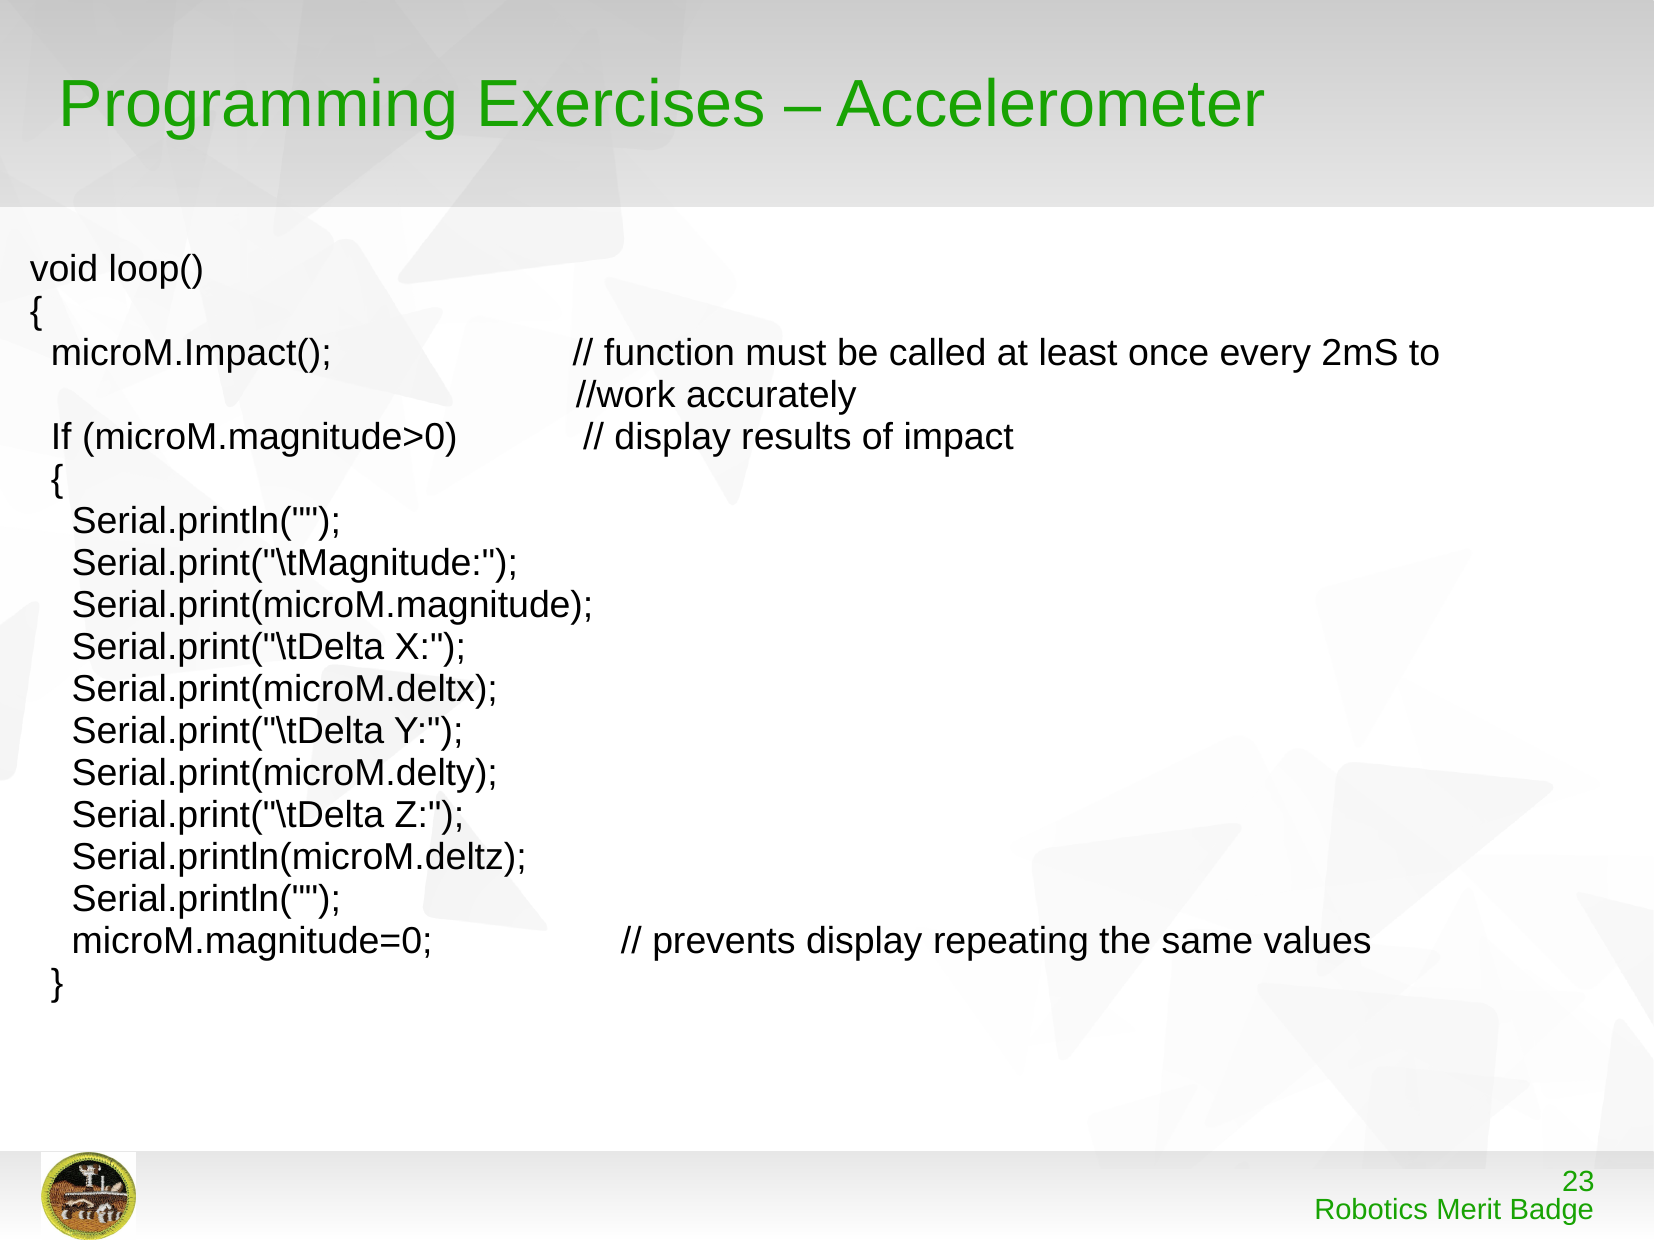

# Programming Exercises – Accelerometer
void loop()
{
 microM.Impact(); // function must be called at least once every 2mS to
 //work accurately
 If (microM.magnitude>0) // display results of impact
 {
 Serial.println("");
 Serial.print("\tMagnitude:");
 Serial.print(microM.magnitude);
 Serial.print("\tDelta X:");
 Serial.print(microM.deltx);
 Serial.print("\tDelta Y:");
 Serial.print(microM.delty);
 Serial.print("\tDelta Z:");
 Serial.println(microM.deltz);
 Serial.println("");
 microM.magnitude=0; // prevents display repeating the same values
 }
23
Robotics Merit Badge